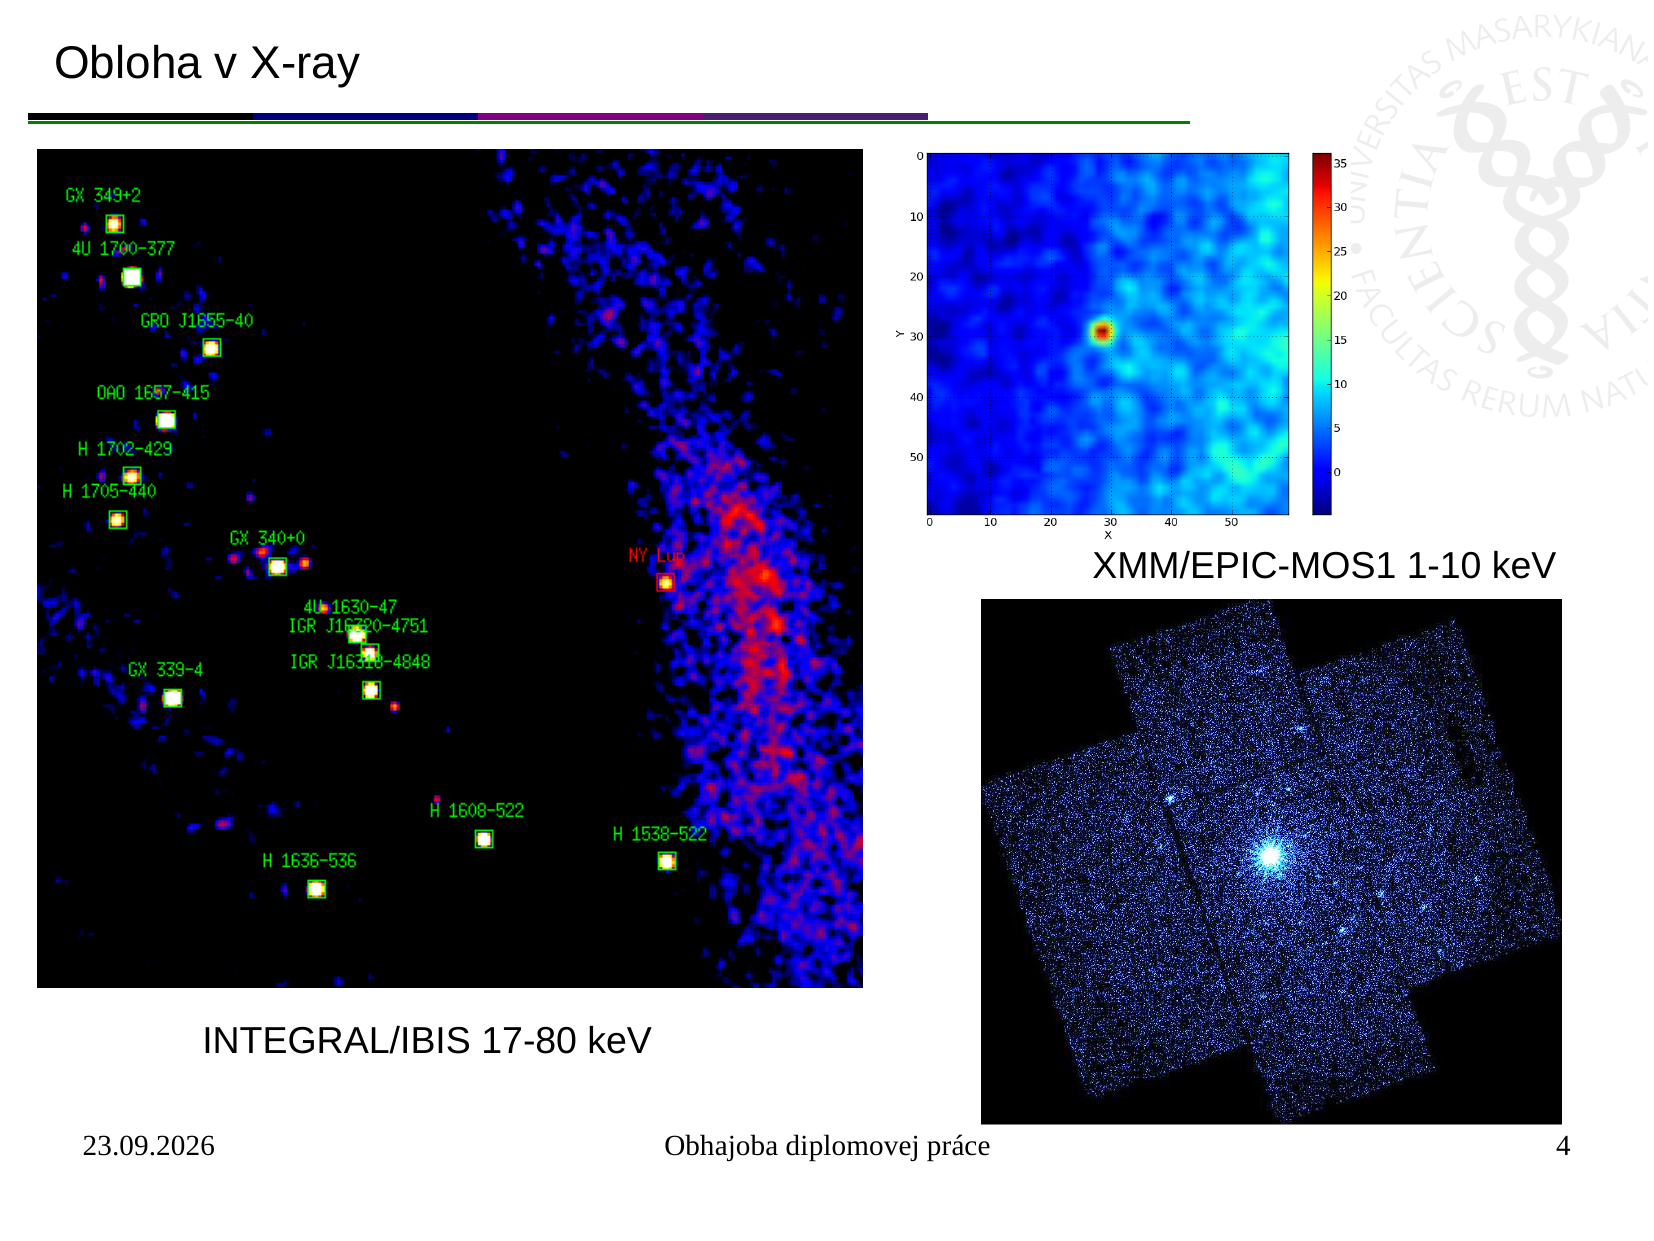

Obloha v X-ray
XMM/EPIC-MOS1 1-10 keV
INTEGRAL/IBIS 17-80 keV
Obhajoba diplomovej práce
4